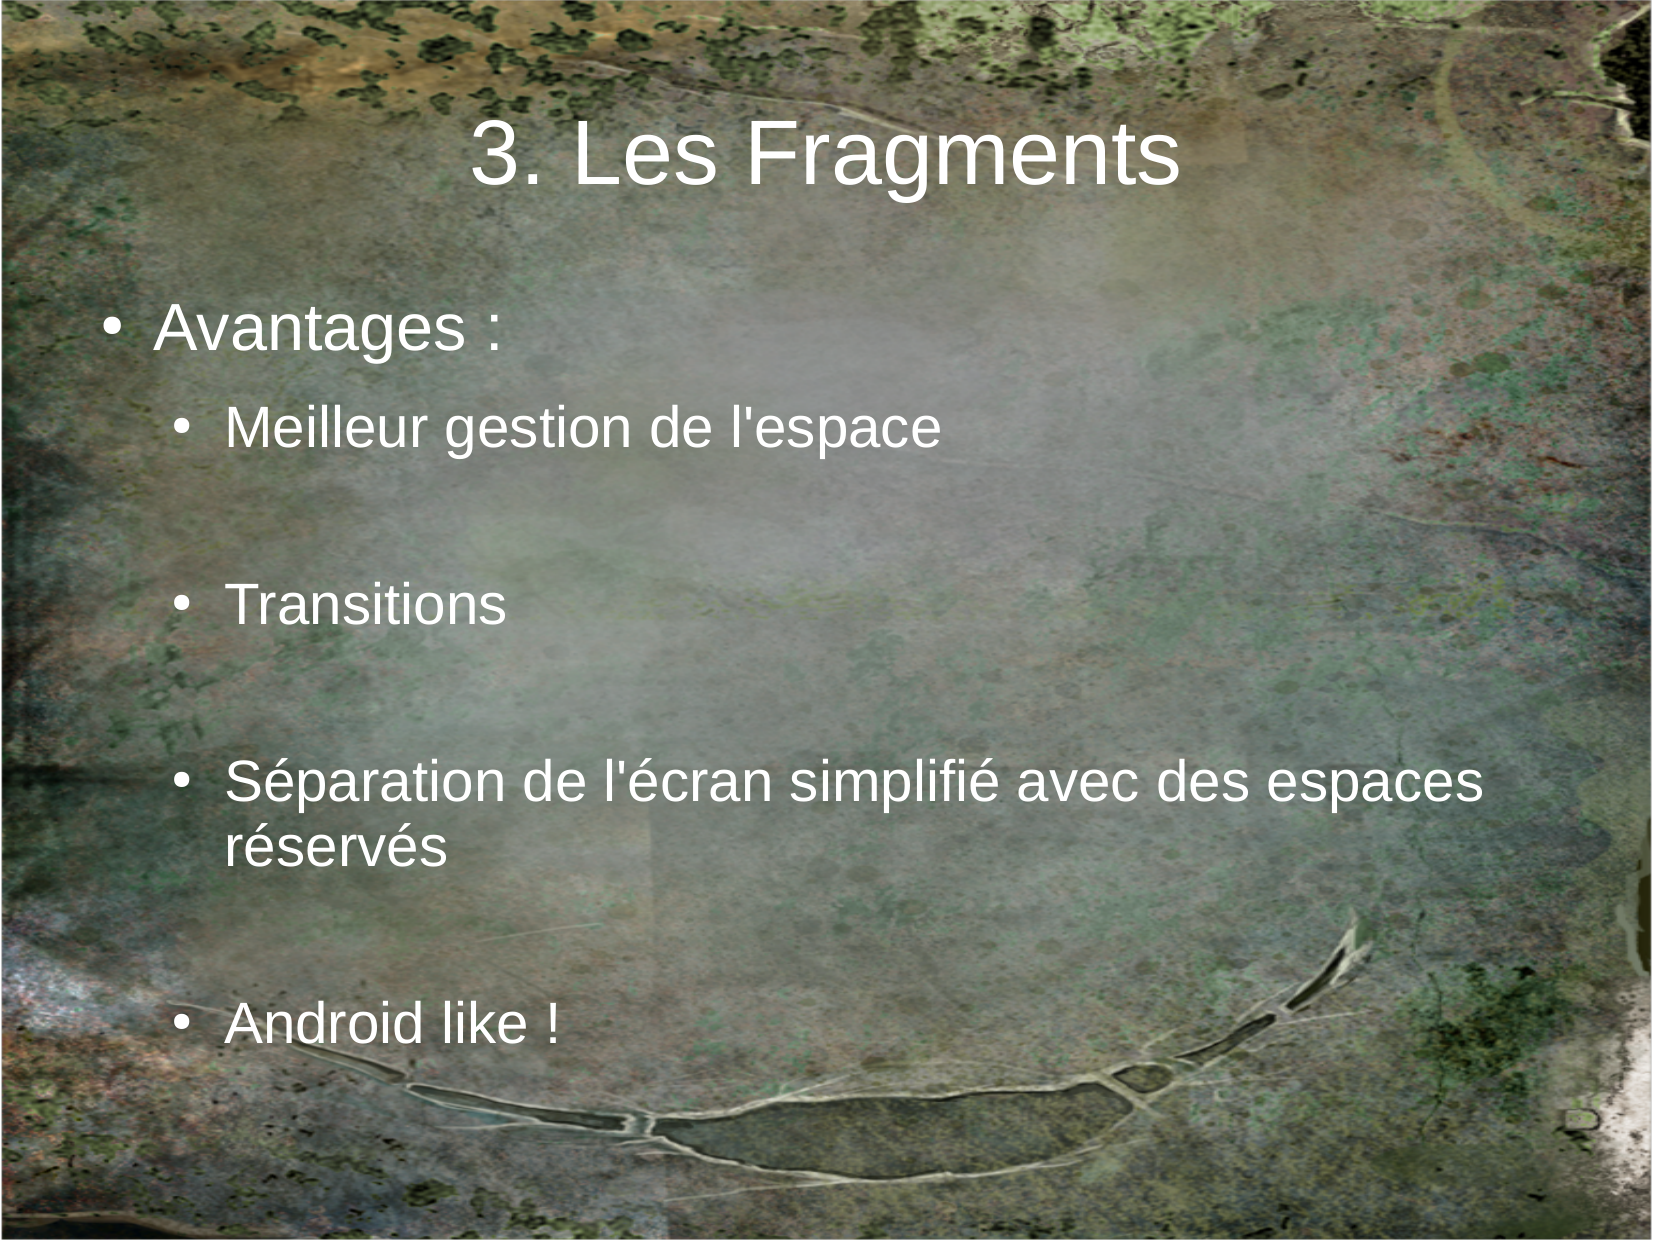

# 3. Les Fragments
Avantages :
Meilleur gestion de l'espace
Transitions
Séparation de l'écran simplifié avec des espaces réservés
Android like !